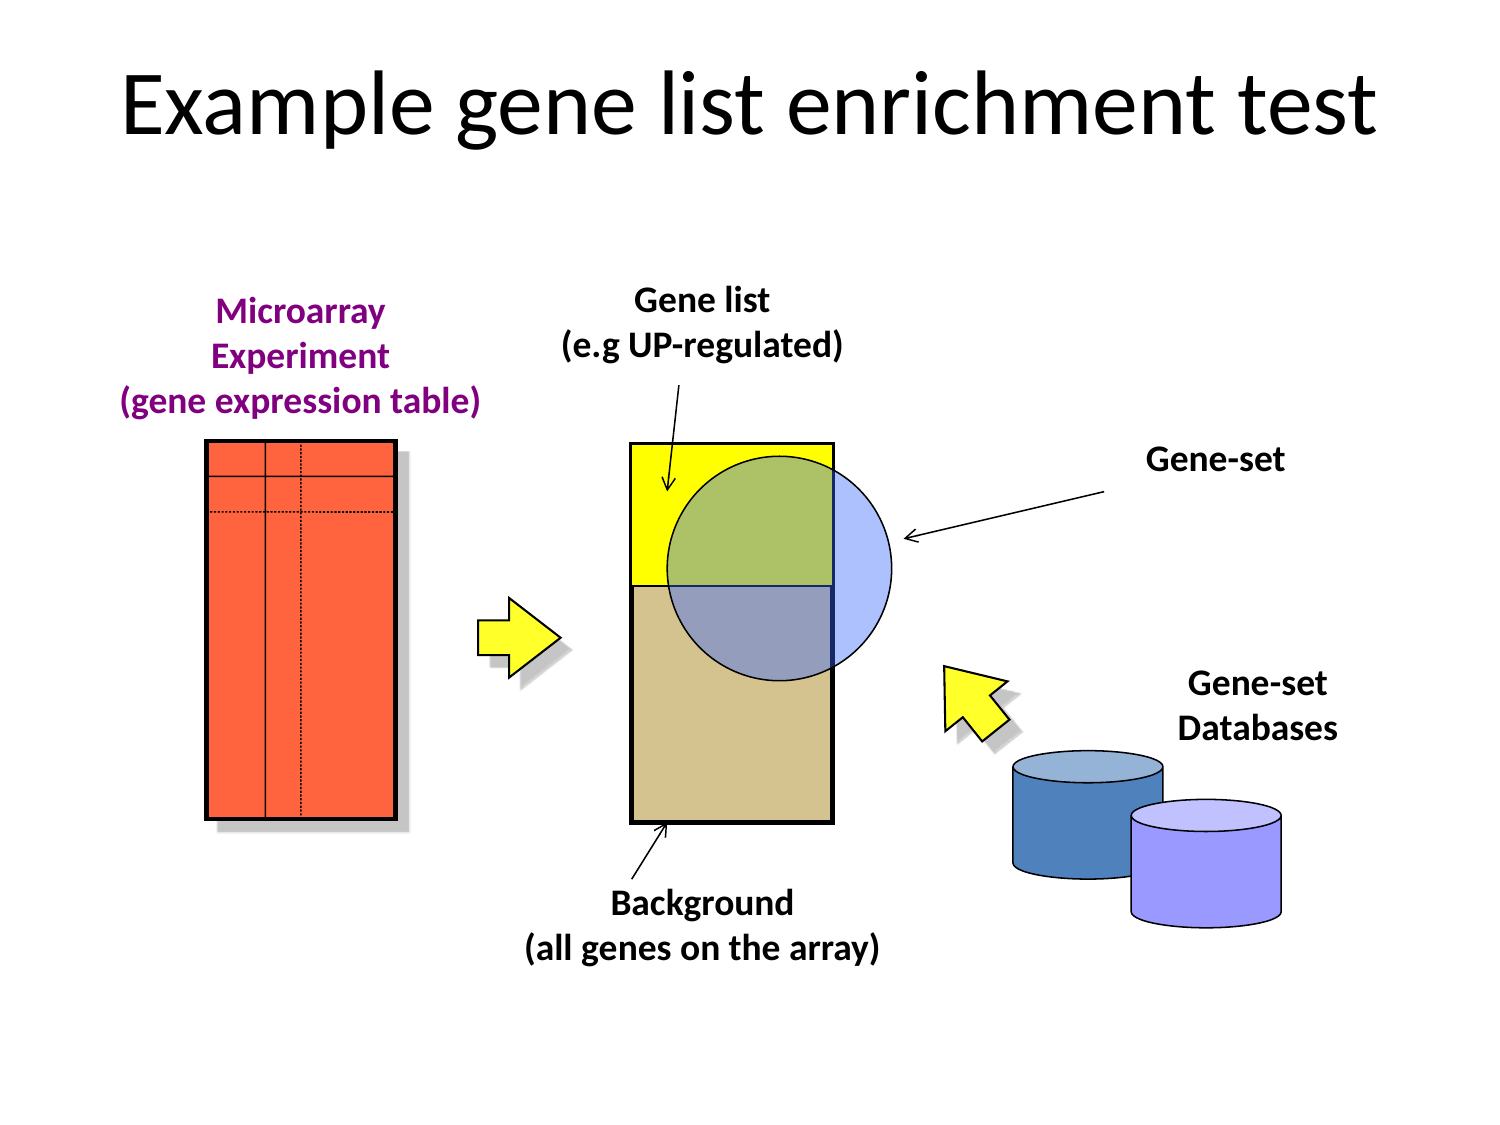

# Example gene list enrichment test
Gene list
(e.g UP-regulated)
Microarray
Experiment
(gene expression table)
Gene-set
Gene-set
Databases
Background
(all genes on the array)